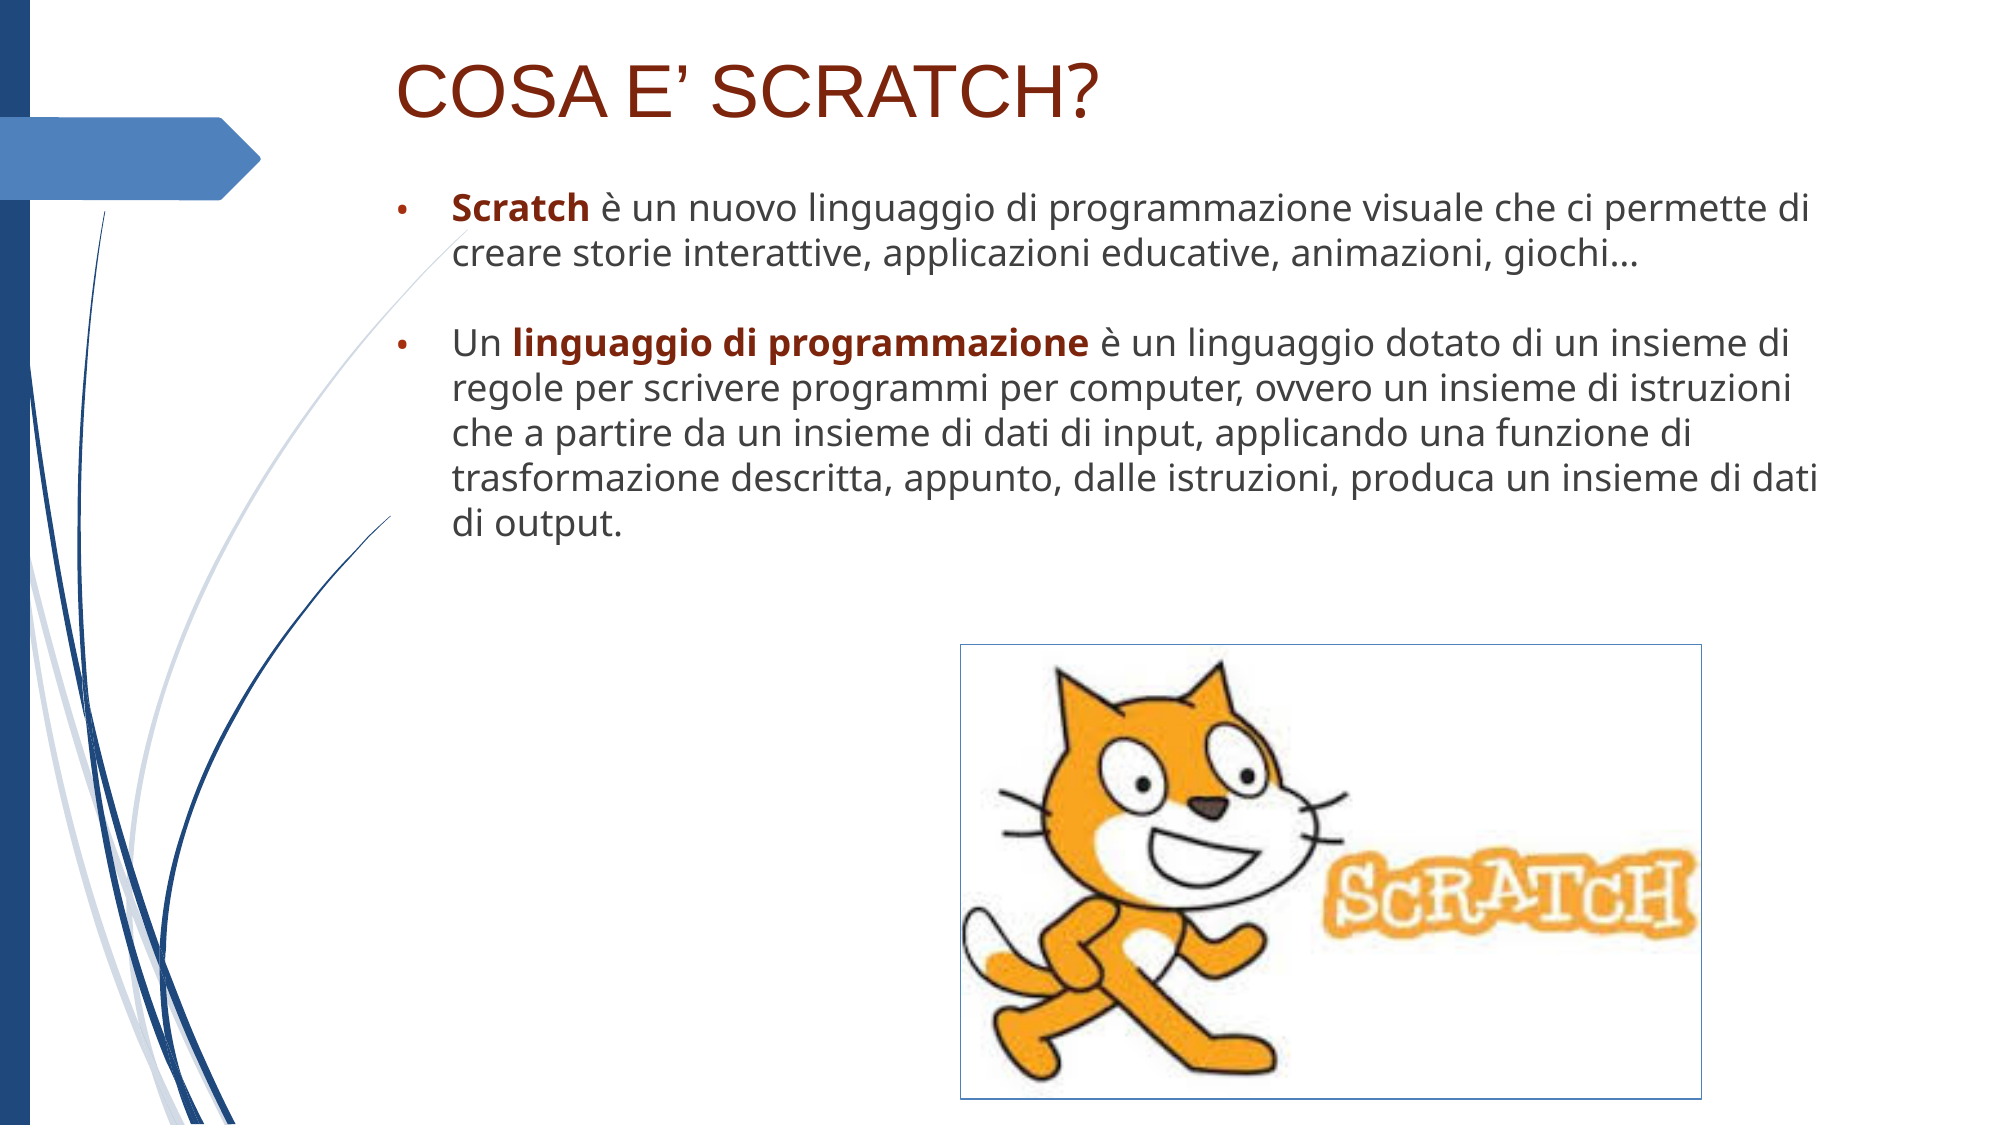

COSA E’ SCRATCH?
Scratch è un nuovo linguaggio di programmazione visuale che ci permette di creare storie interattive, applicazioni educative, animazioni, giochi…
Un linguaggio di programmazione è un linguaggio dotato di un insieme di regole per scrivere programmi per computer, ovvero un insieme di istruzioni che a partire da un insieme di dati di input, applicando una funzione di trasformazione descritta, appunto, dalle istruzioni, produca un insieme di dati di output.